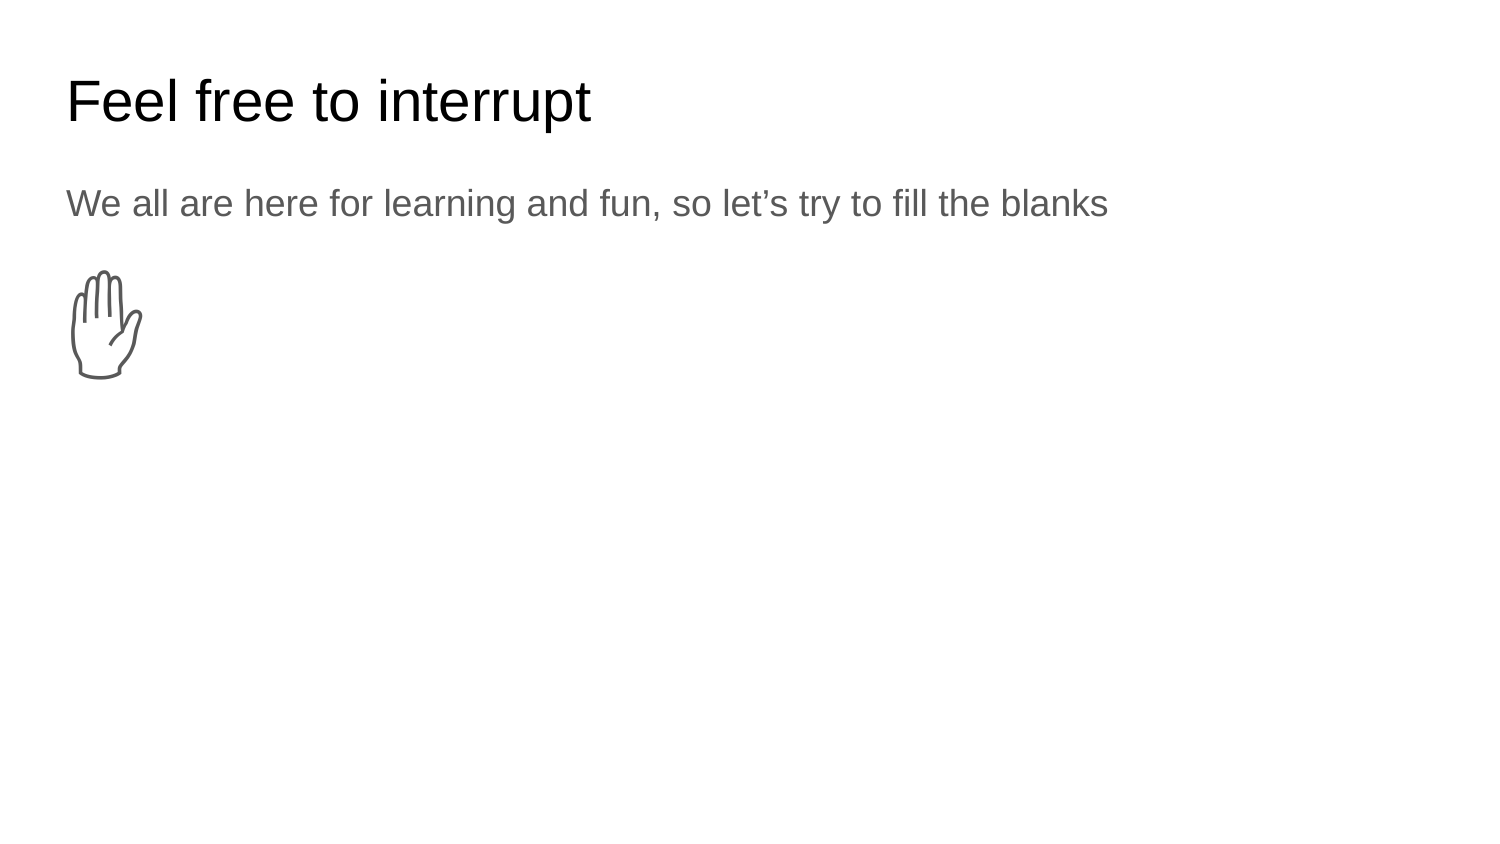

Feel free to interrupt
# We all are here for learning and fun, so let’s try to fill the blanks ✋